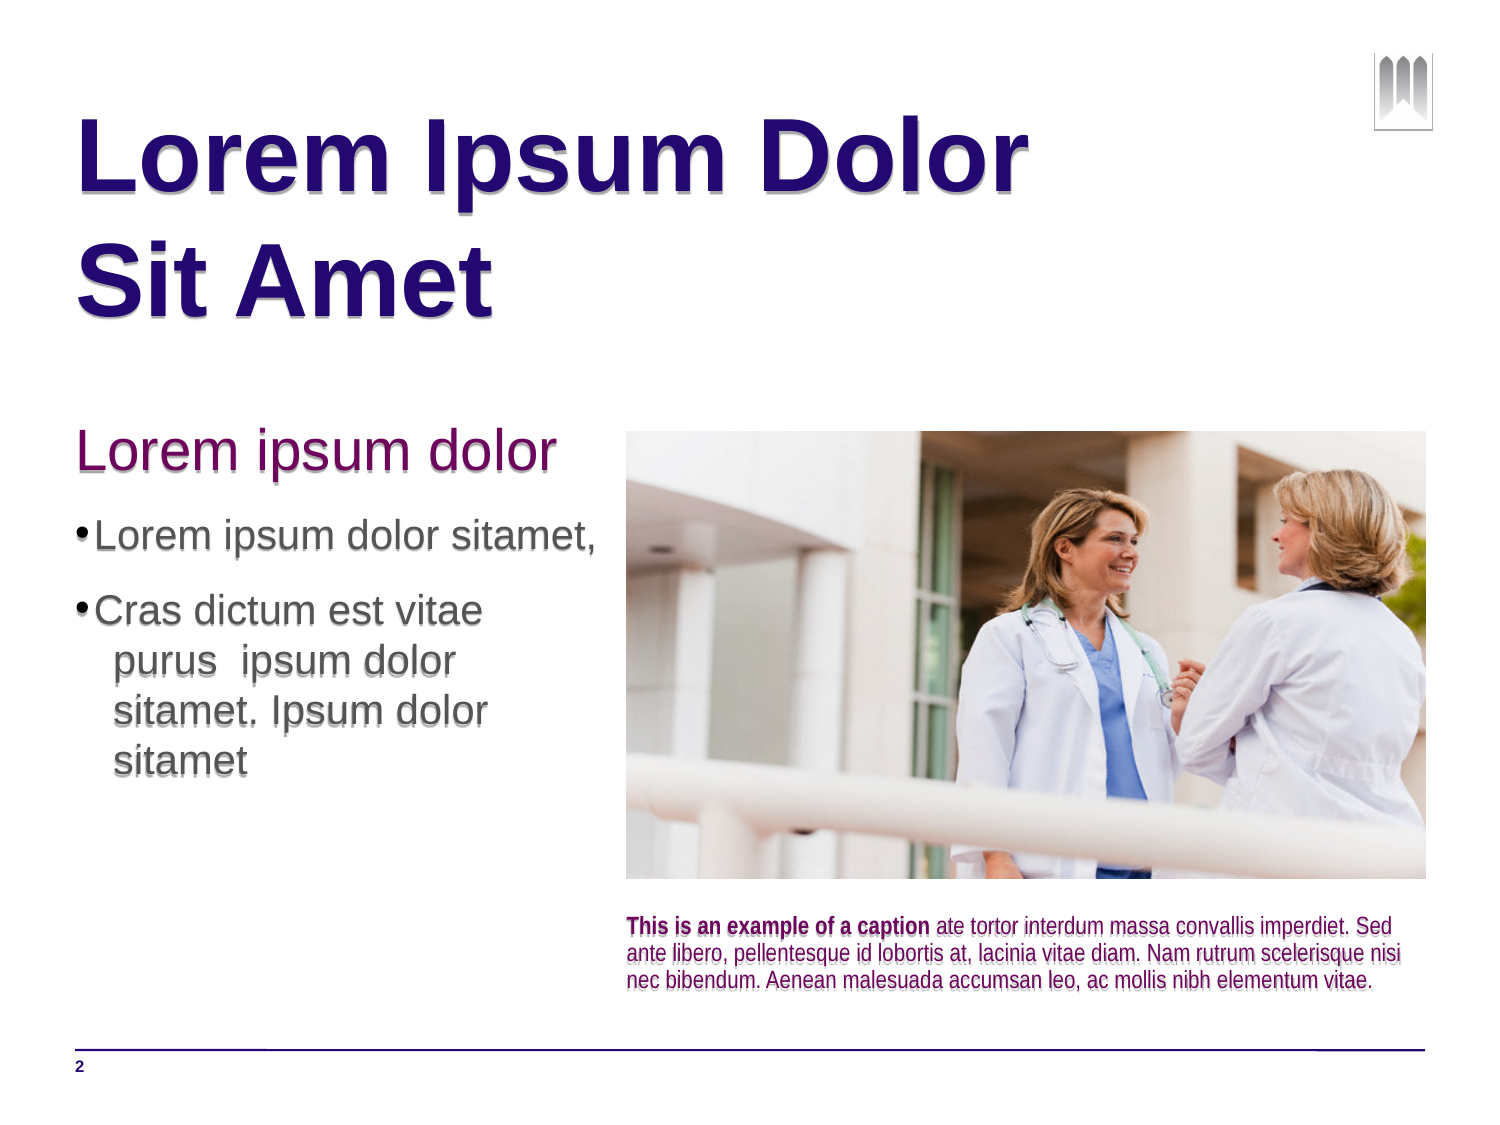

Lorem Ipsum Dolor
Sit Amet
Lorem ipsum dolor
Lorem ipsum dolor sitamet,
Cras dictum est vitae purus ipsum dolor sitamet. Ipsum dolor sitamet
#
This is an example of a caption ate tortor interdum massa convallis imperdiet. Sed ante libero, pellentesque id lobortis at, lacinia vitae diam. Nam rutrum scelerisque nisi nec bibendum. Aenean malesuada accumsan leo, ac mollis nibh elementum vitae.